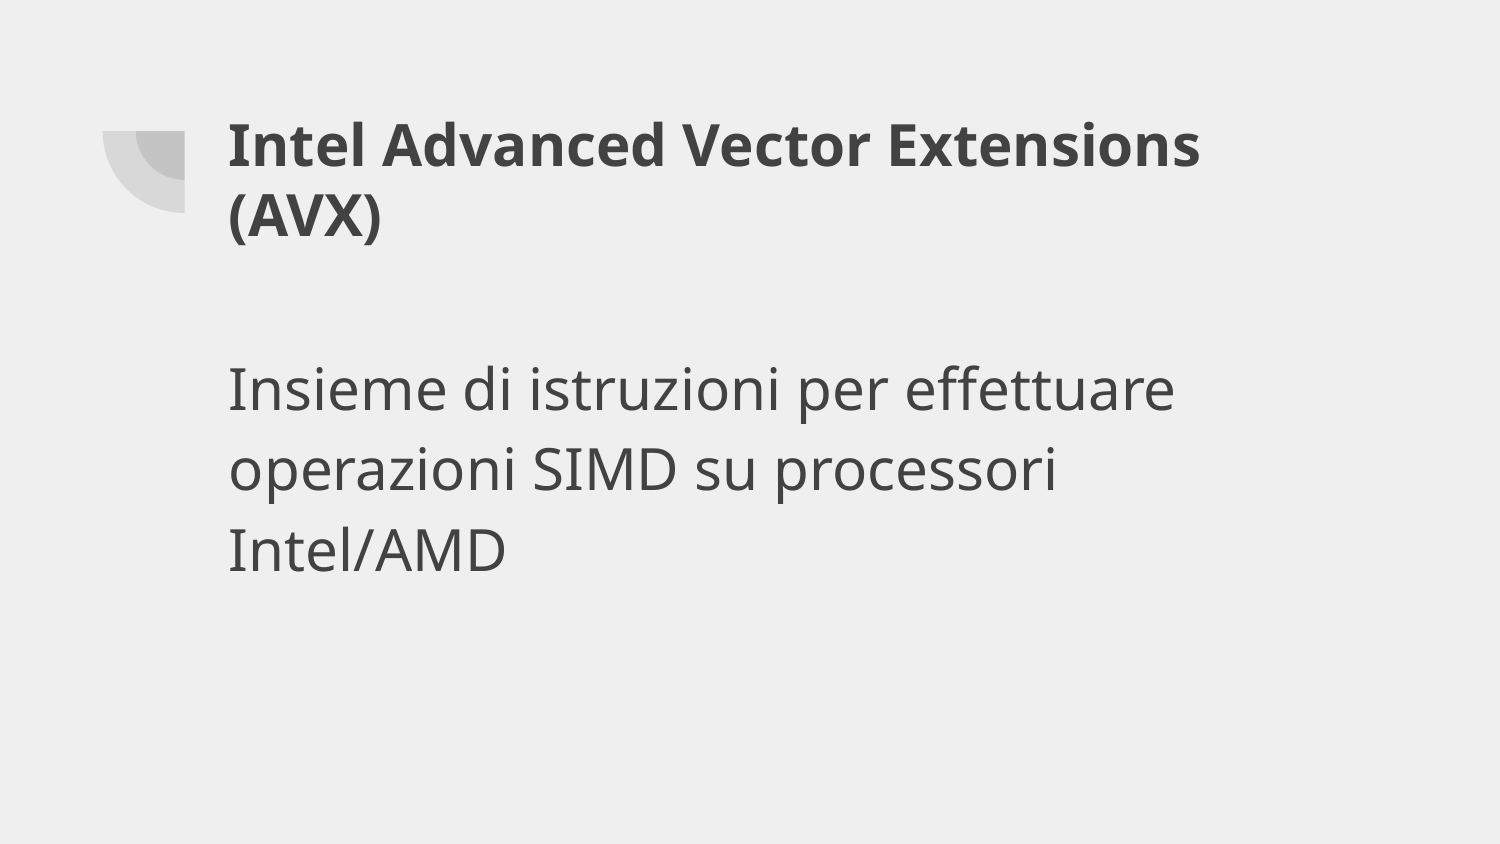

# Intel Advanced Vector Extensions (AVX)
Insieme di istruzioni per effettuare operazioni SIMD su processori Intel/AMD